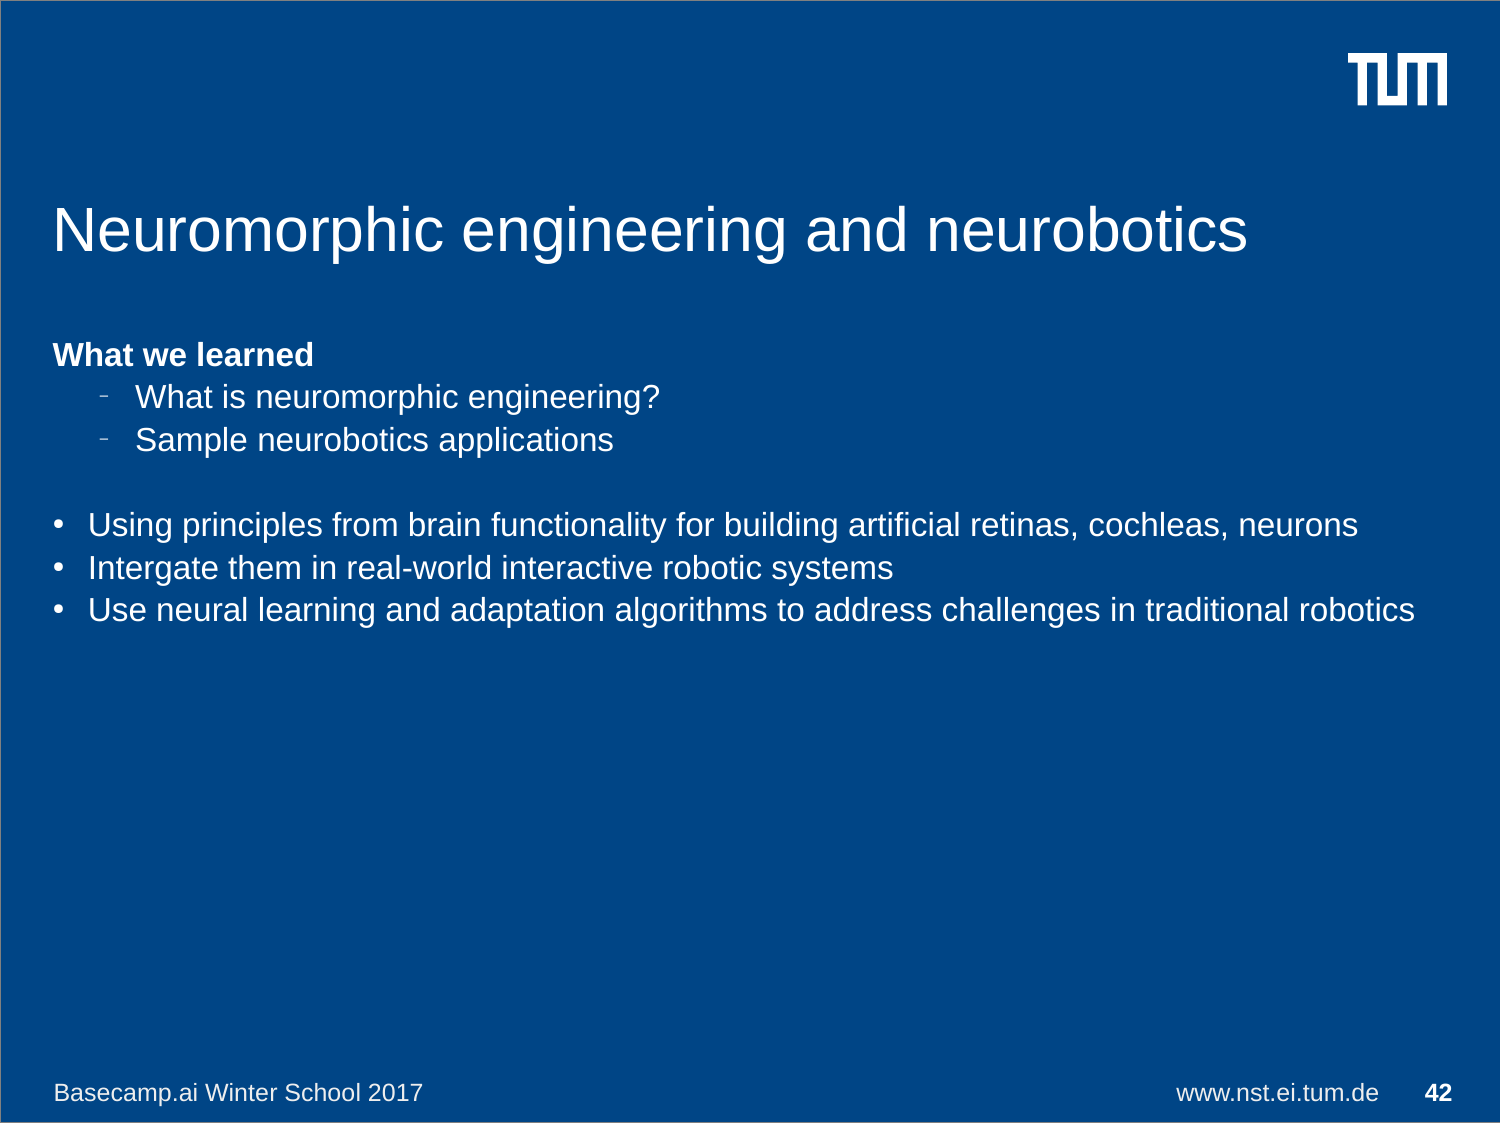

# Neuromorphic engineering and neurobotics
What we learned
What is neuromorphic engineering?
Sample neurobotics applications
Using principles from brain functionality for building artificial retinas, cochleas, neurons
Intergate them in real-world interactive robotic systems
Use neural learning and adaptation algorithms to address challenges in traditional robotics